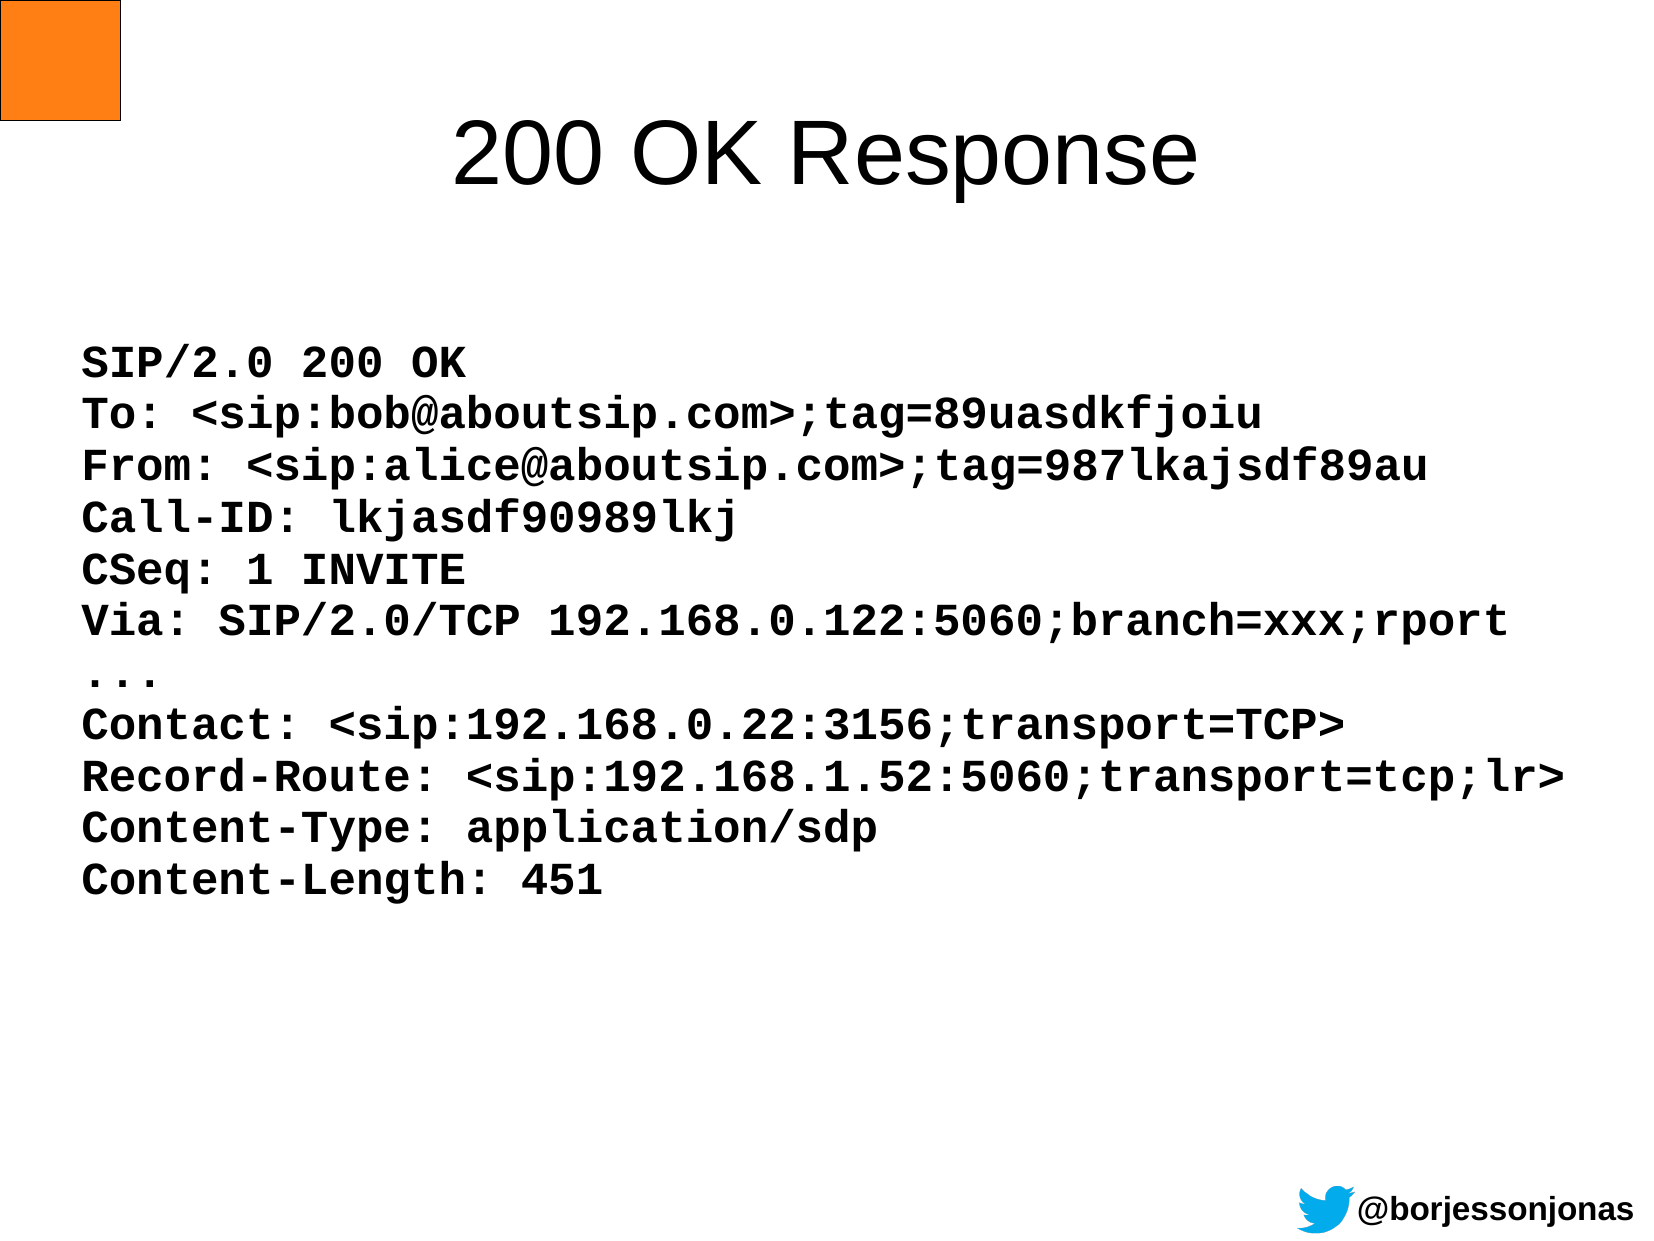

# 200 OK Response
SIP/2.0 200 OK
To: <sip:bob@aboutsip.com>;tag=89uasdkfjoiu
From: <sip:alice@aboutsip.com>;tag=987lkajsdf89au
Call-ID: lkjasdf90989lkj
CSeq: 1 INVITE
Via: SIP/2.0/TCP 192.168.0.122:5060;branch=xxx;rport
...
Contact: <sip:192.168.0.22:3156;transport=TCP>
Record-Route: <sip:192.168.1.52:5060;transport=tcp;lr>
Content-Type: application/sdp
Content-Length: 451